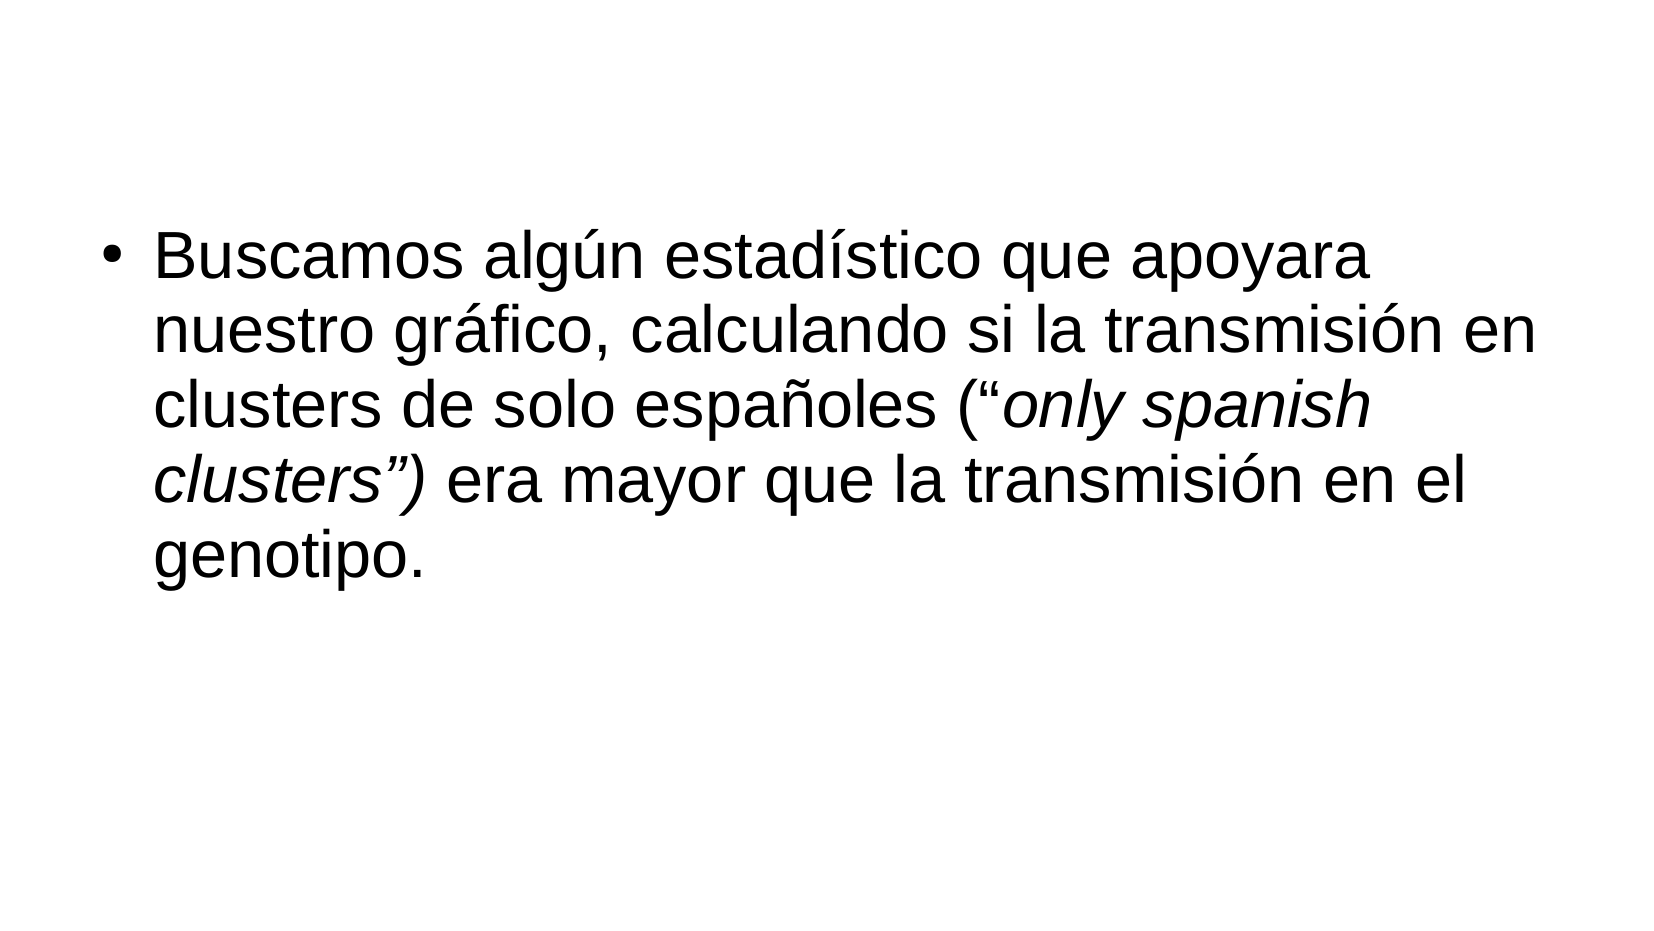

# Buscamos algún estadístico que apoyara nuestro gráfico, calculando si la transmisión en clusters de solo españoles (“only spanish clusters”) era mayor que la transmisión en el genotipo.